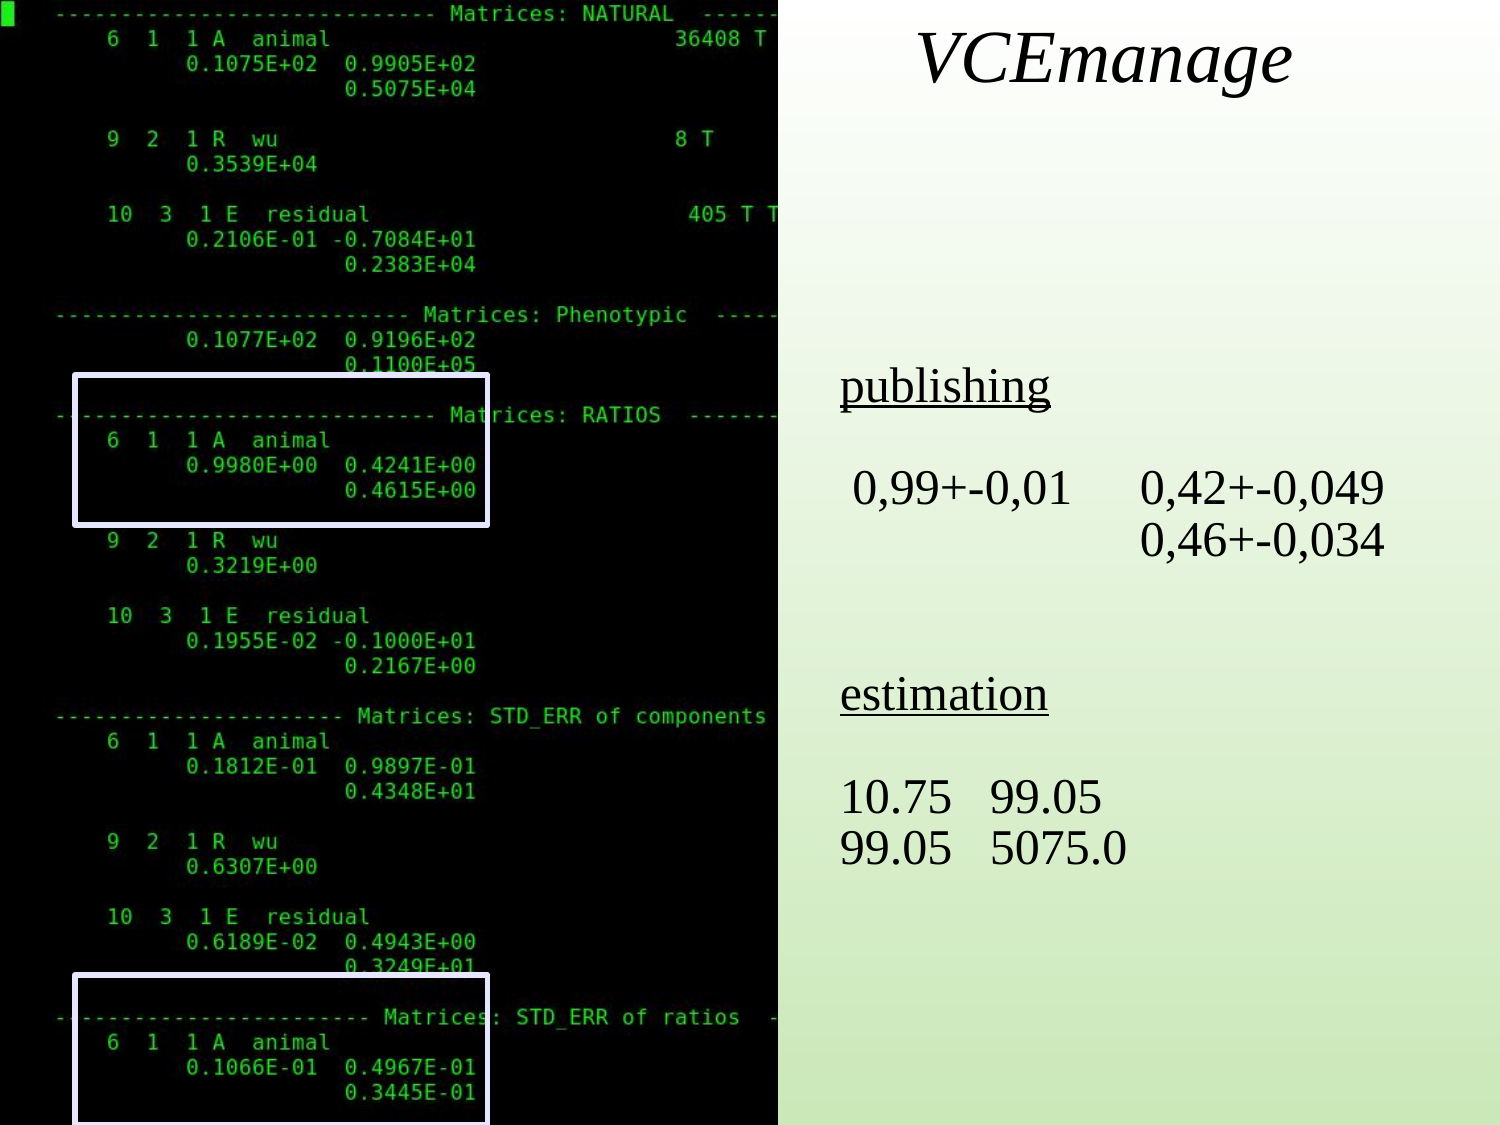

VCEmanage
publishing
 0,99+-0,01	0,42+-0,049
				0,46+-0,034
estimation
10.75 99.05
99.05 	5075.0